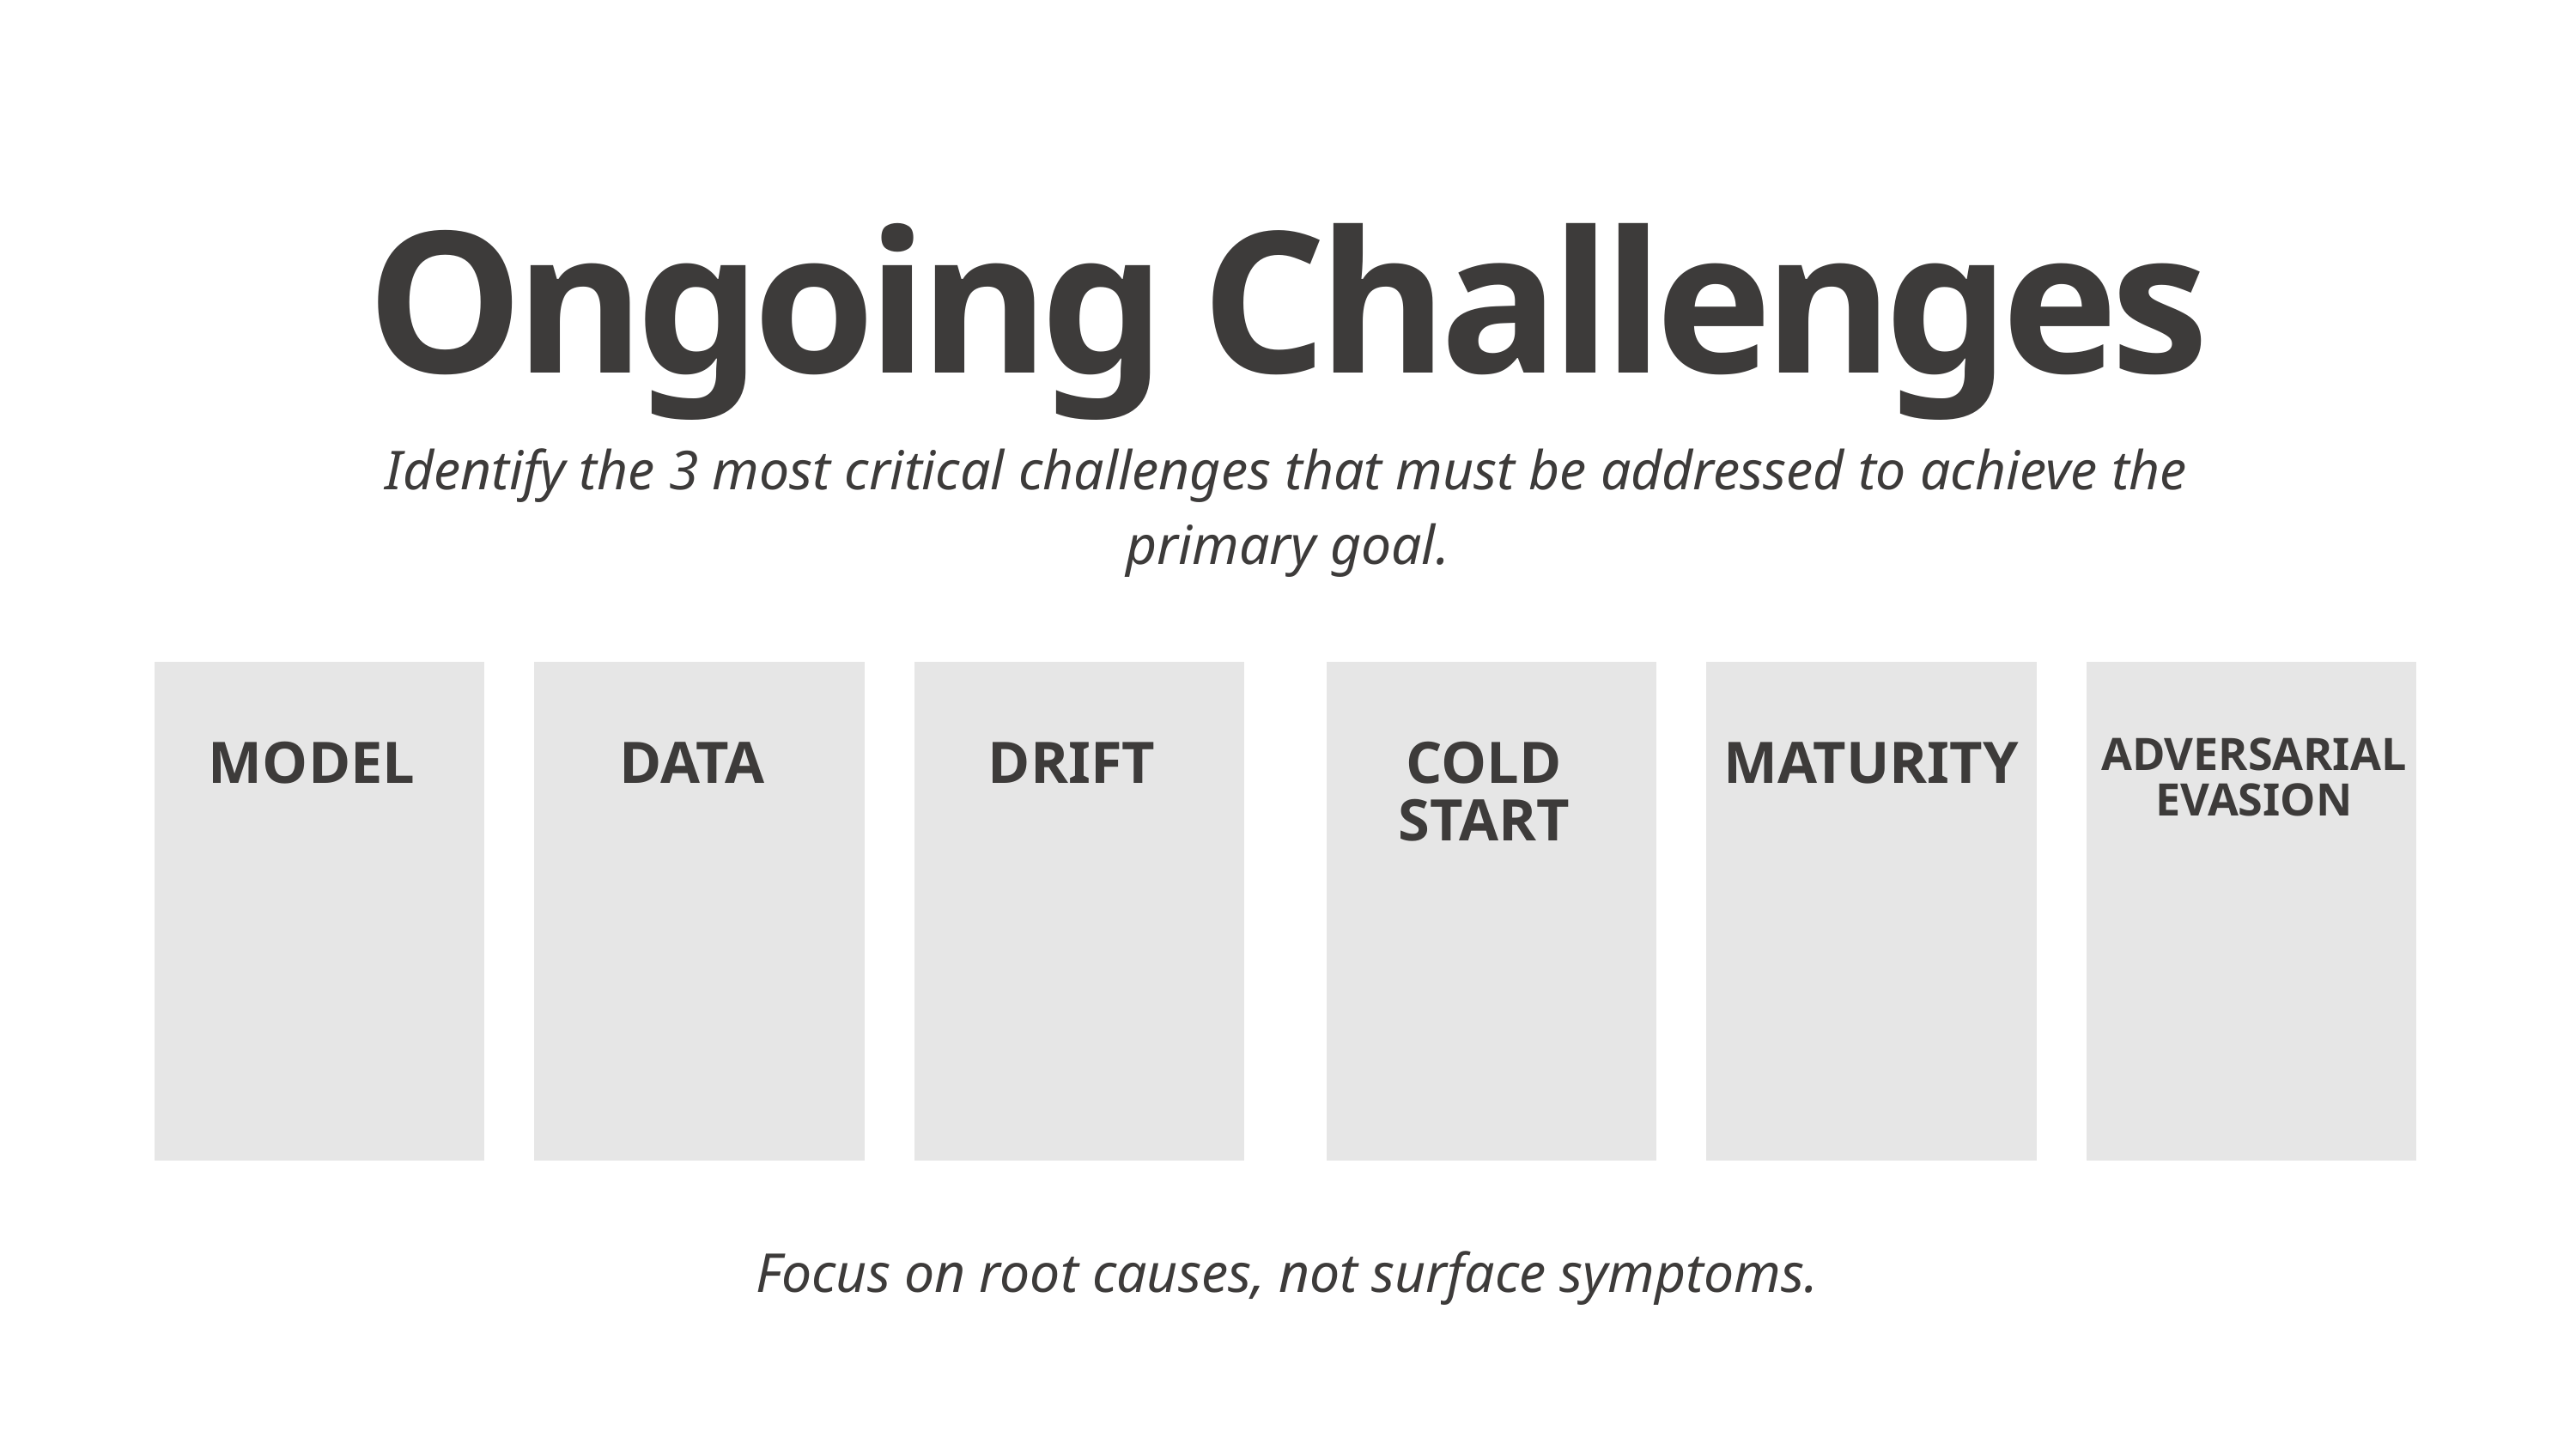

Ongoing Challenges
Identify the 3 most critical challenges that must be addressed to achieve the primary goal.
ADVERSARIAL EVASION
MODEL
DATA
DRIFT
COLD START
MATURITY
ADVERSARIAL EVASION
Focus on root causes, not surface symptoms.